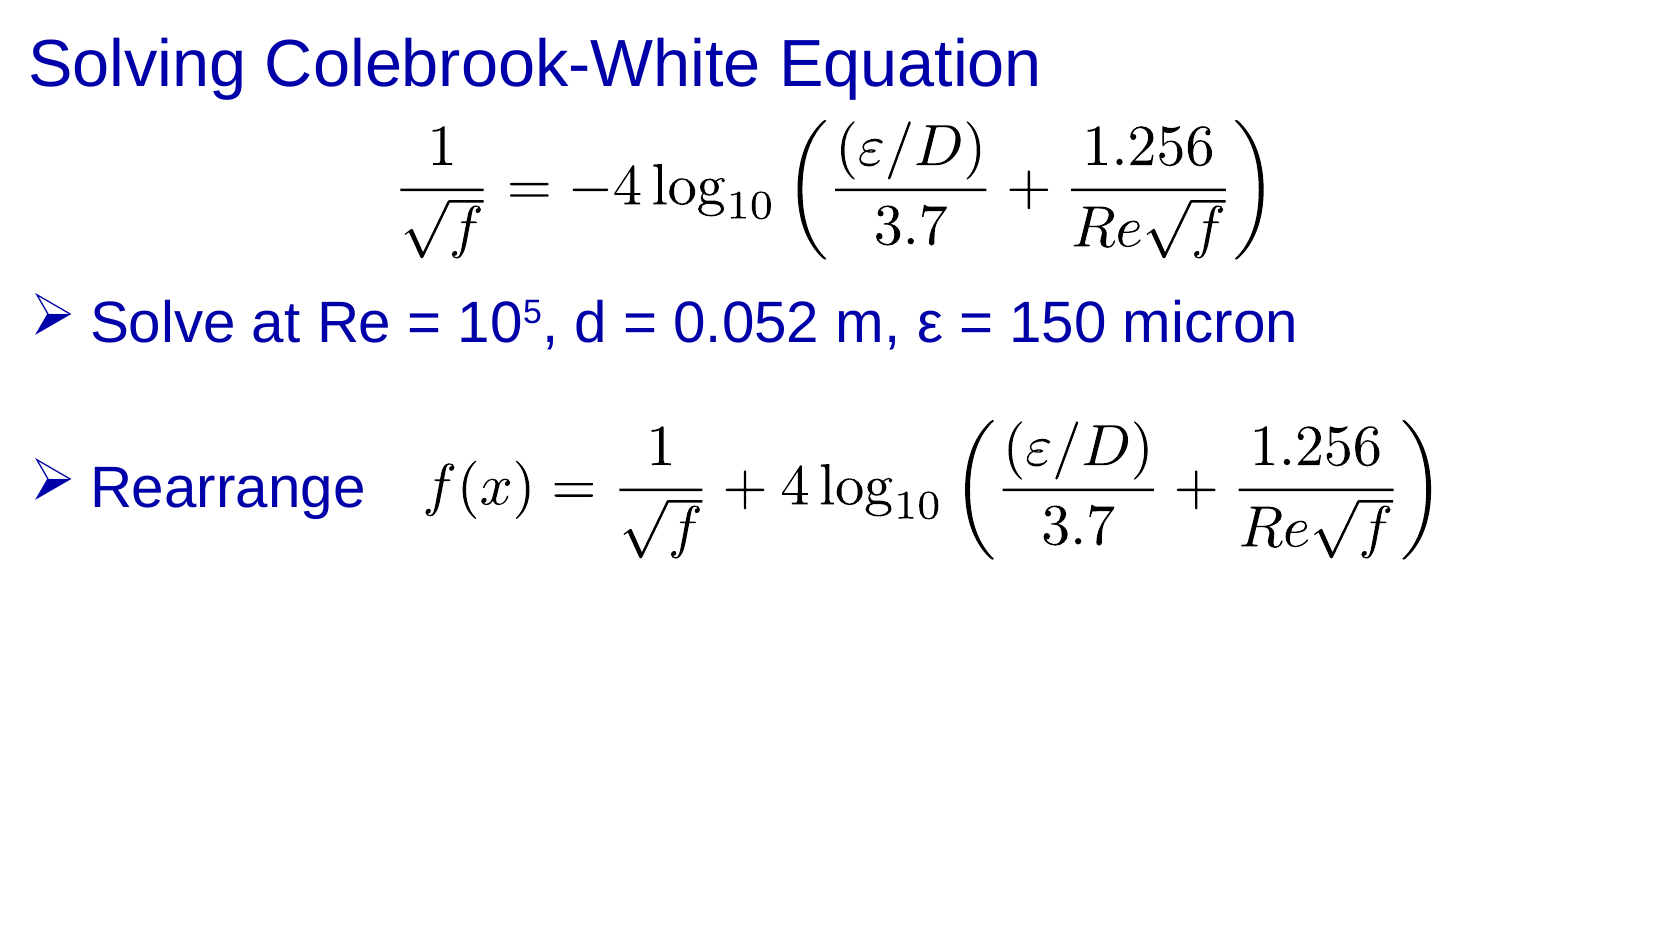

# Solving Colebrook-White Equation
Solve at Re = 105, d = 0.052 m, ε = 150 micron
Rearrange